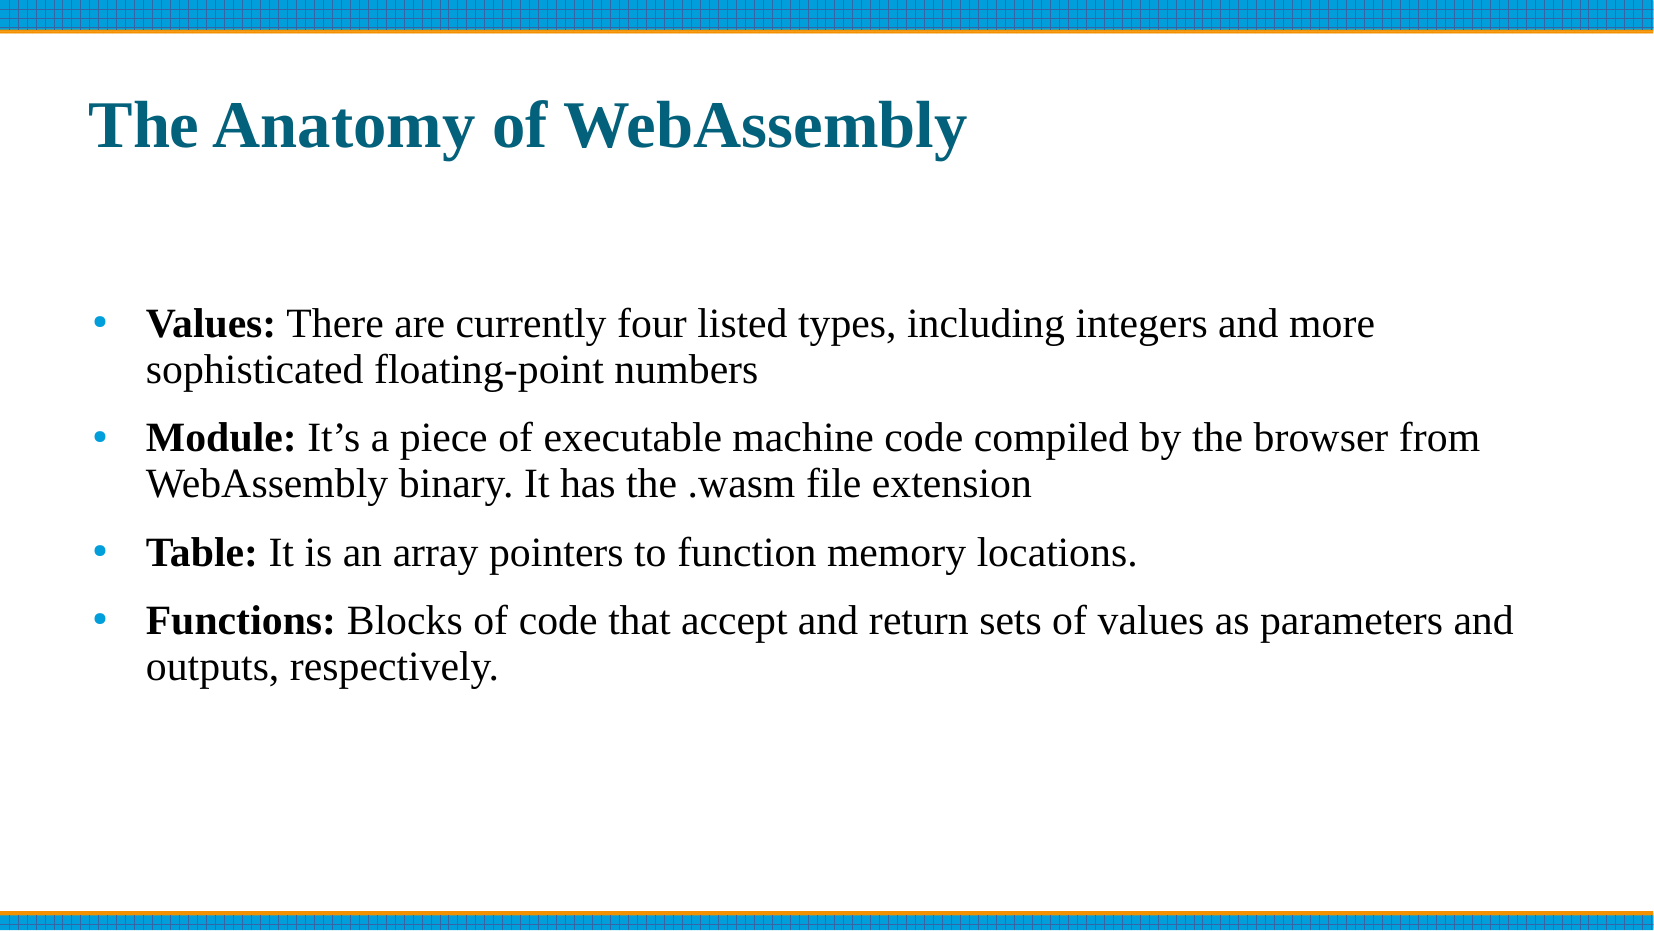

# The Anatomy of WebAssembly
Values: There are currently four listed types, including integers and more sophisticated floating-point numbers
Module: It’s a piece of executable machine code compiled by the browser from WebAssembly binary. It has the .wasm file extension
Table: It is an array pointers to function memory locations.
Functions: Blocks of code that accept and return sets of values as parameters and outputs, respectively.